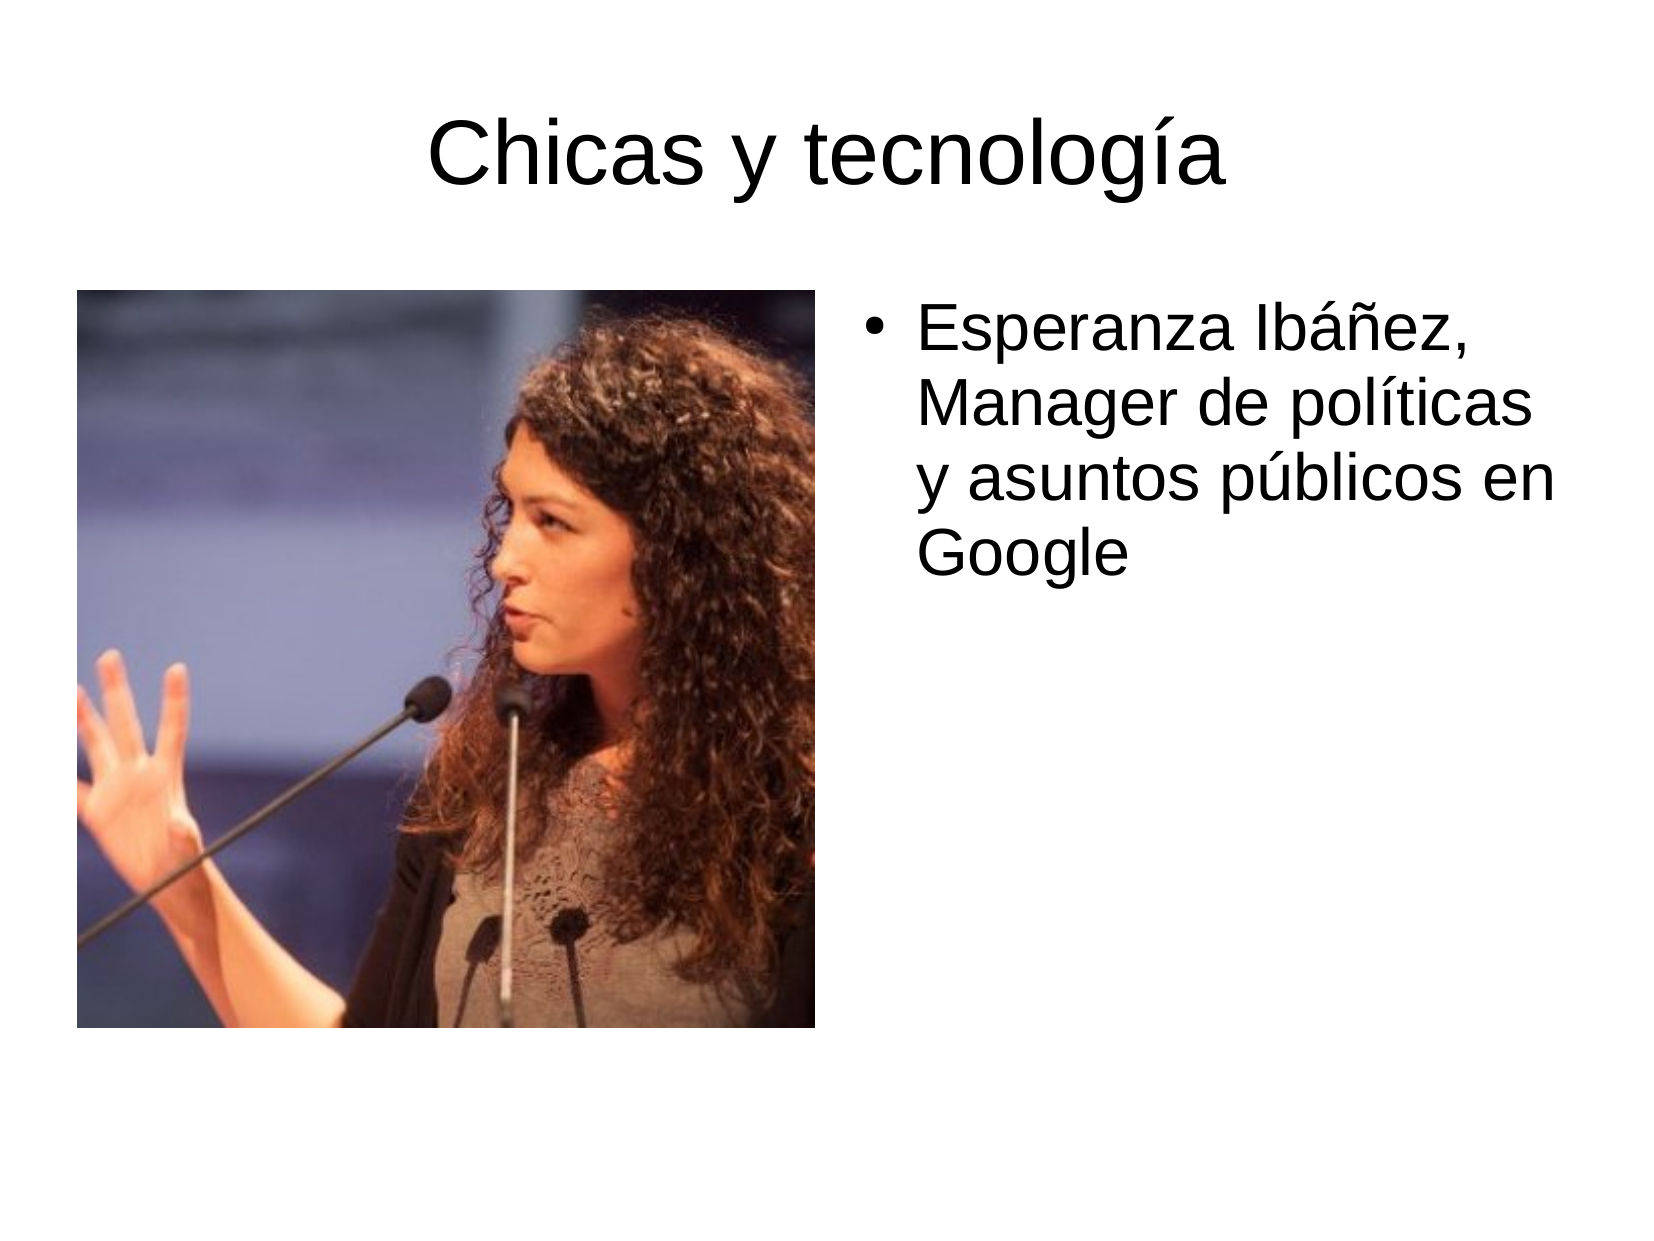

# Chicas y tecnología
Esperanza Ibáñez, Manager de políticas y asuntos públicos en Google